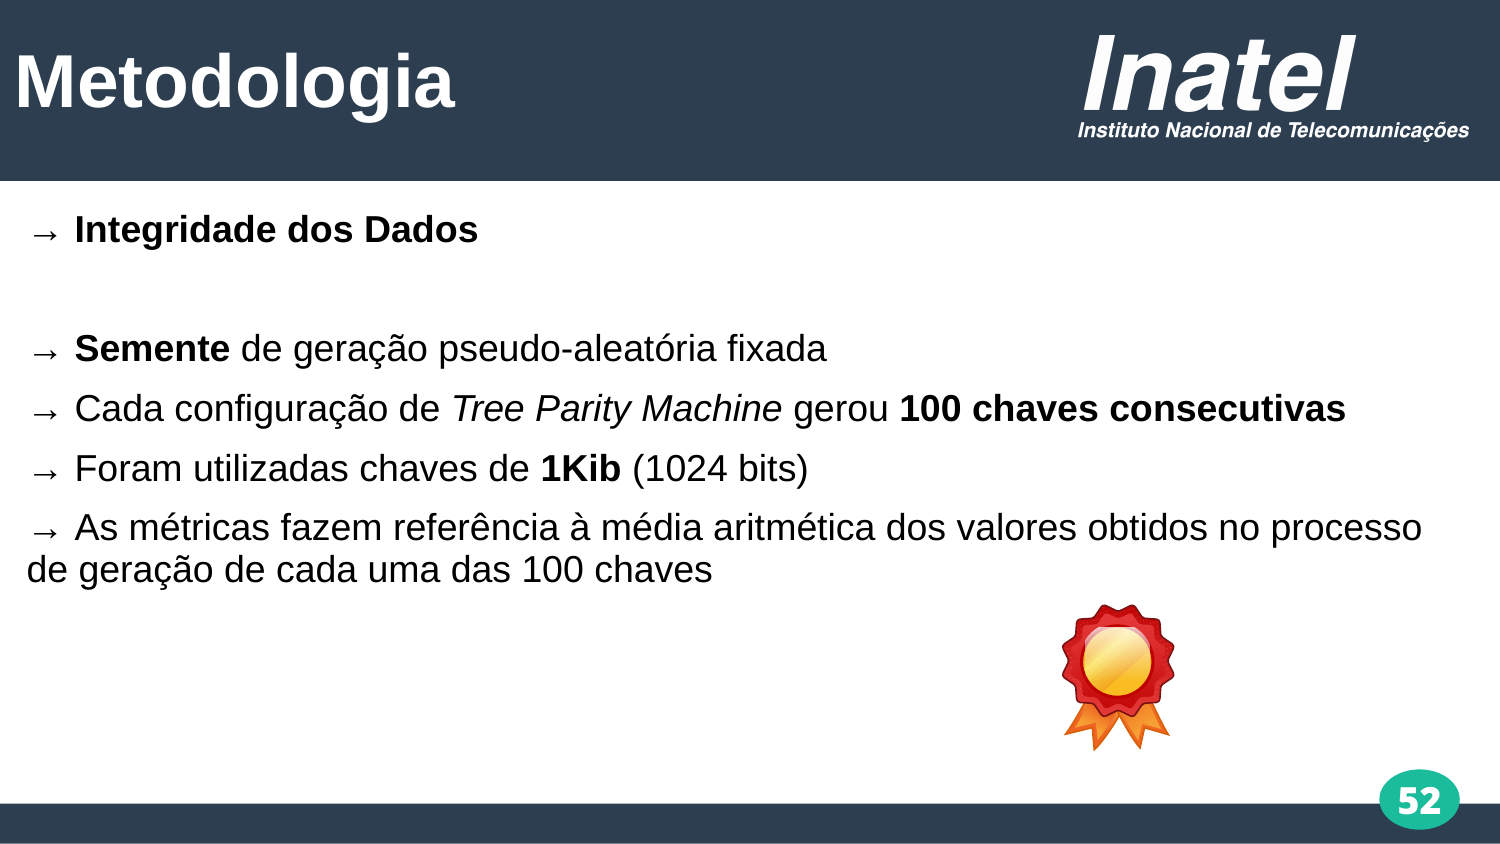

Metodologia
→ Integridade dos Dados
→ Semente de geração pseudo-aleatória fixada
→ Cada configuração de Tree Parity Machine gerou 100 chaves consecutivas
→ Foram utilizadas chaves de 1Kib (1024 bits)
→ As métricas fazem referência à média aritmética dos valores obtidos no processo de geração de cada uma das 100 chaves
52